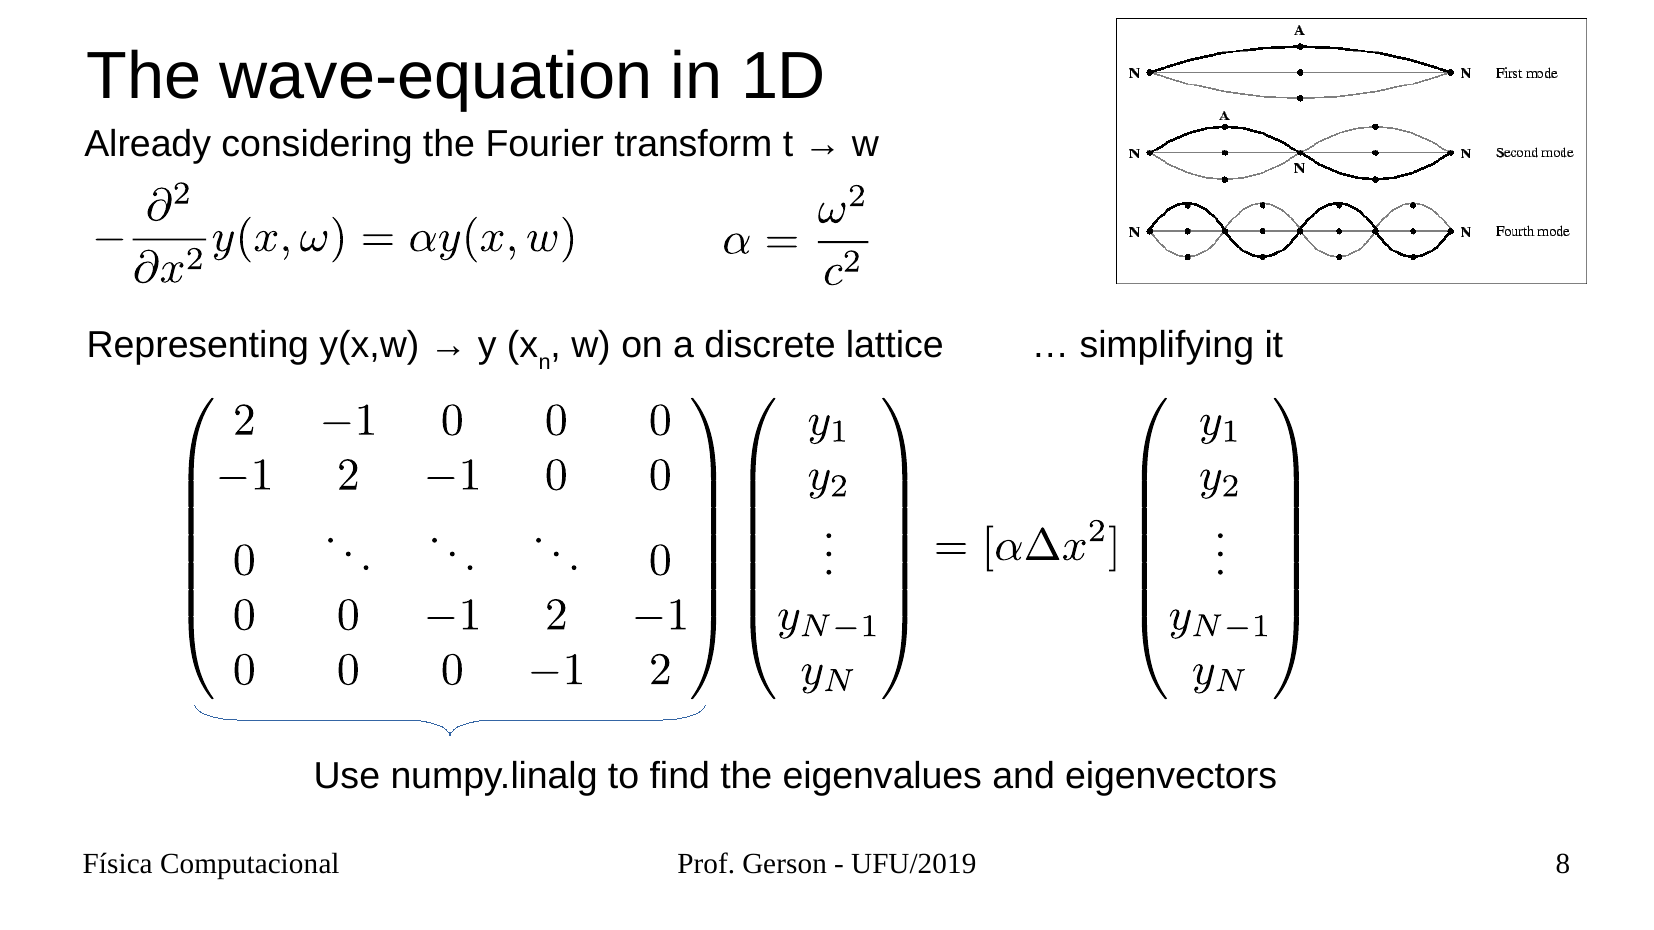

The wave-equation in 1D
Already considering the Fourier transform t → w
Representing y(x,w) → y (xn, w) on a discrete lattice
… simplifying it
Use numpy.linalg to find the eigenvalues and eigenvectors
Física Computacional
Prof. Gerson - UFU/2019
8